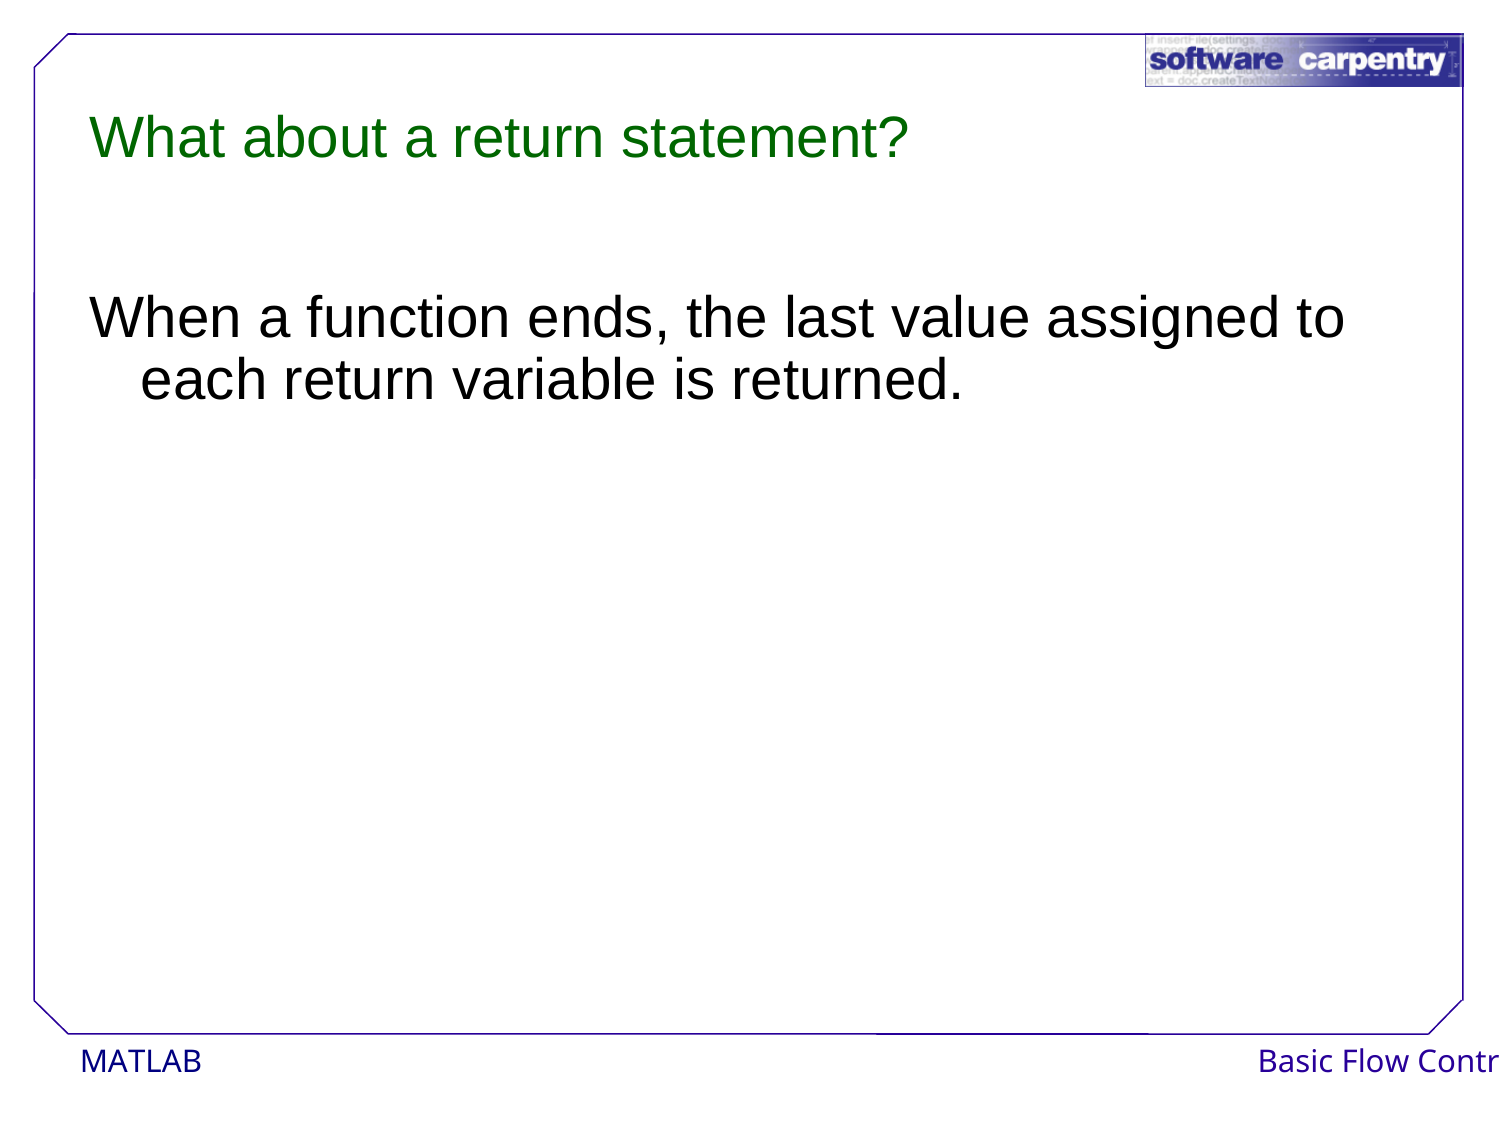

# What about a return statement?
When a function ends, the last value assigned to each return variable is returned.